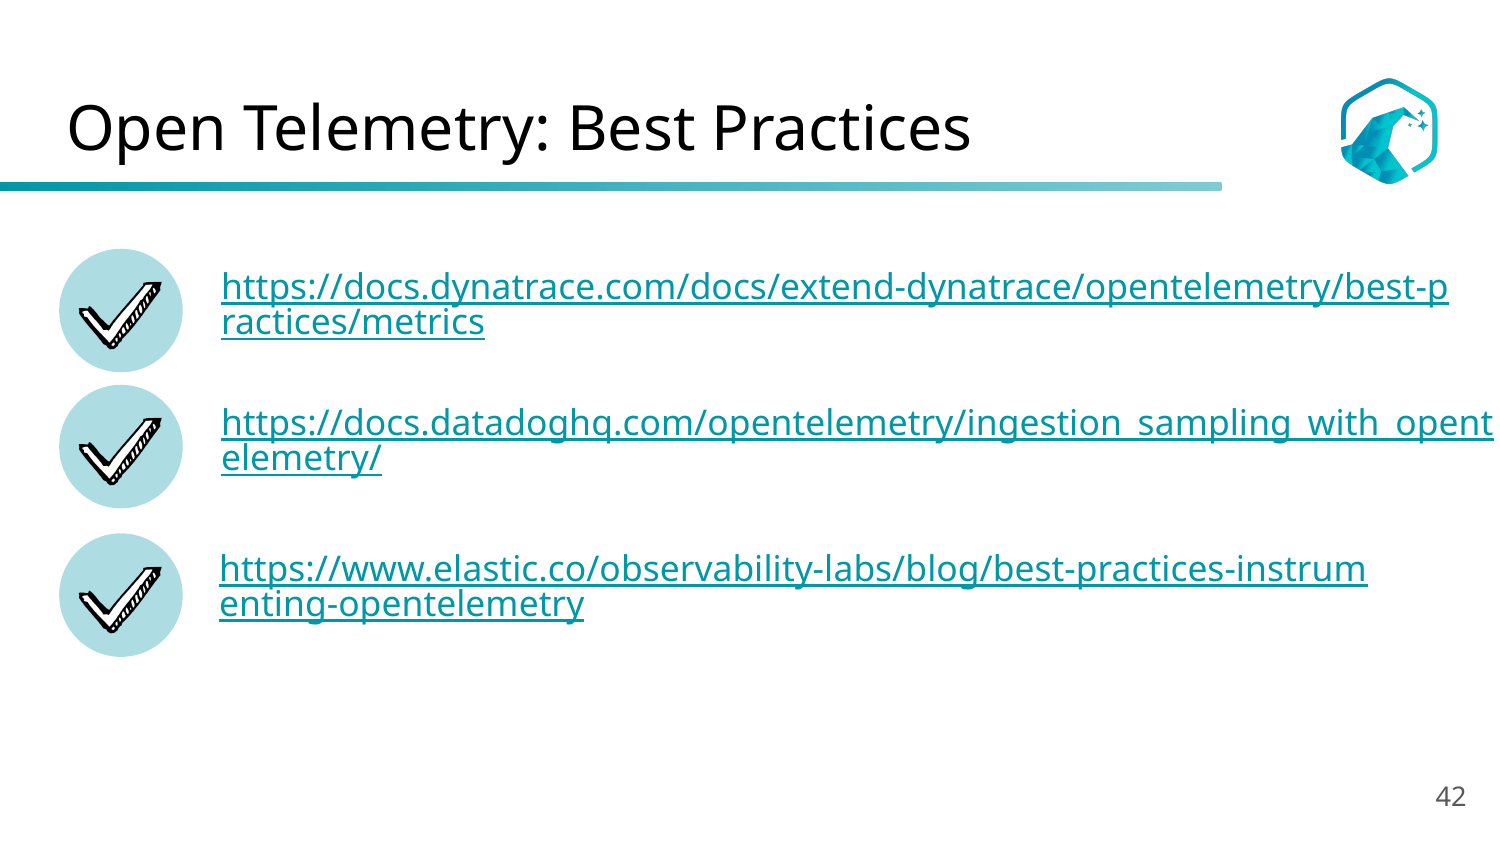

# Open Telemetry: Best Practices
https://docs.dynatrace.com/docs/extend-dynatrace/opentelemetry/best-practices/metrics
https://docs.datadoghq.com/opentelemetry/ingestion_sampling_with_opentelemetry/
https://www.elastic.co/observability-labs/blog/best-practices-instrumenting-opentelemetry